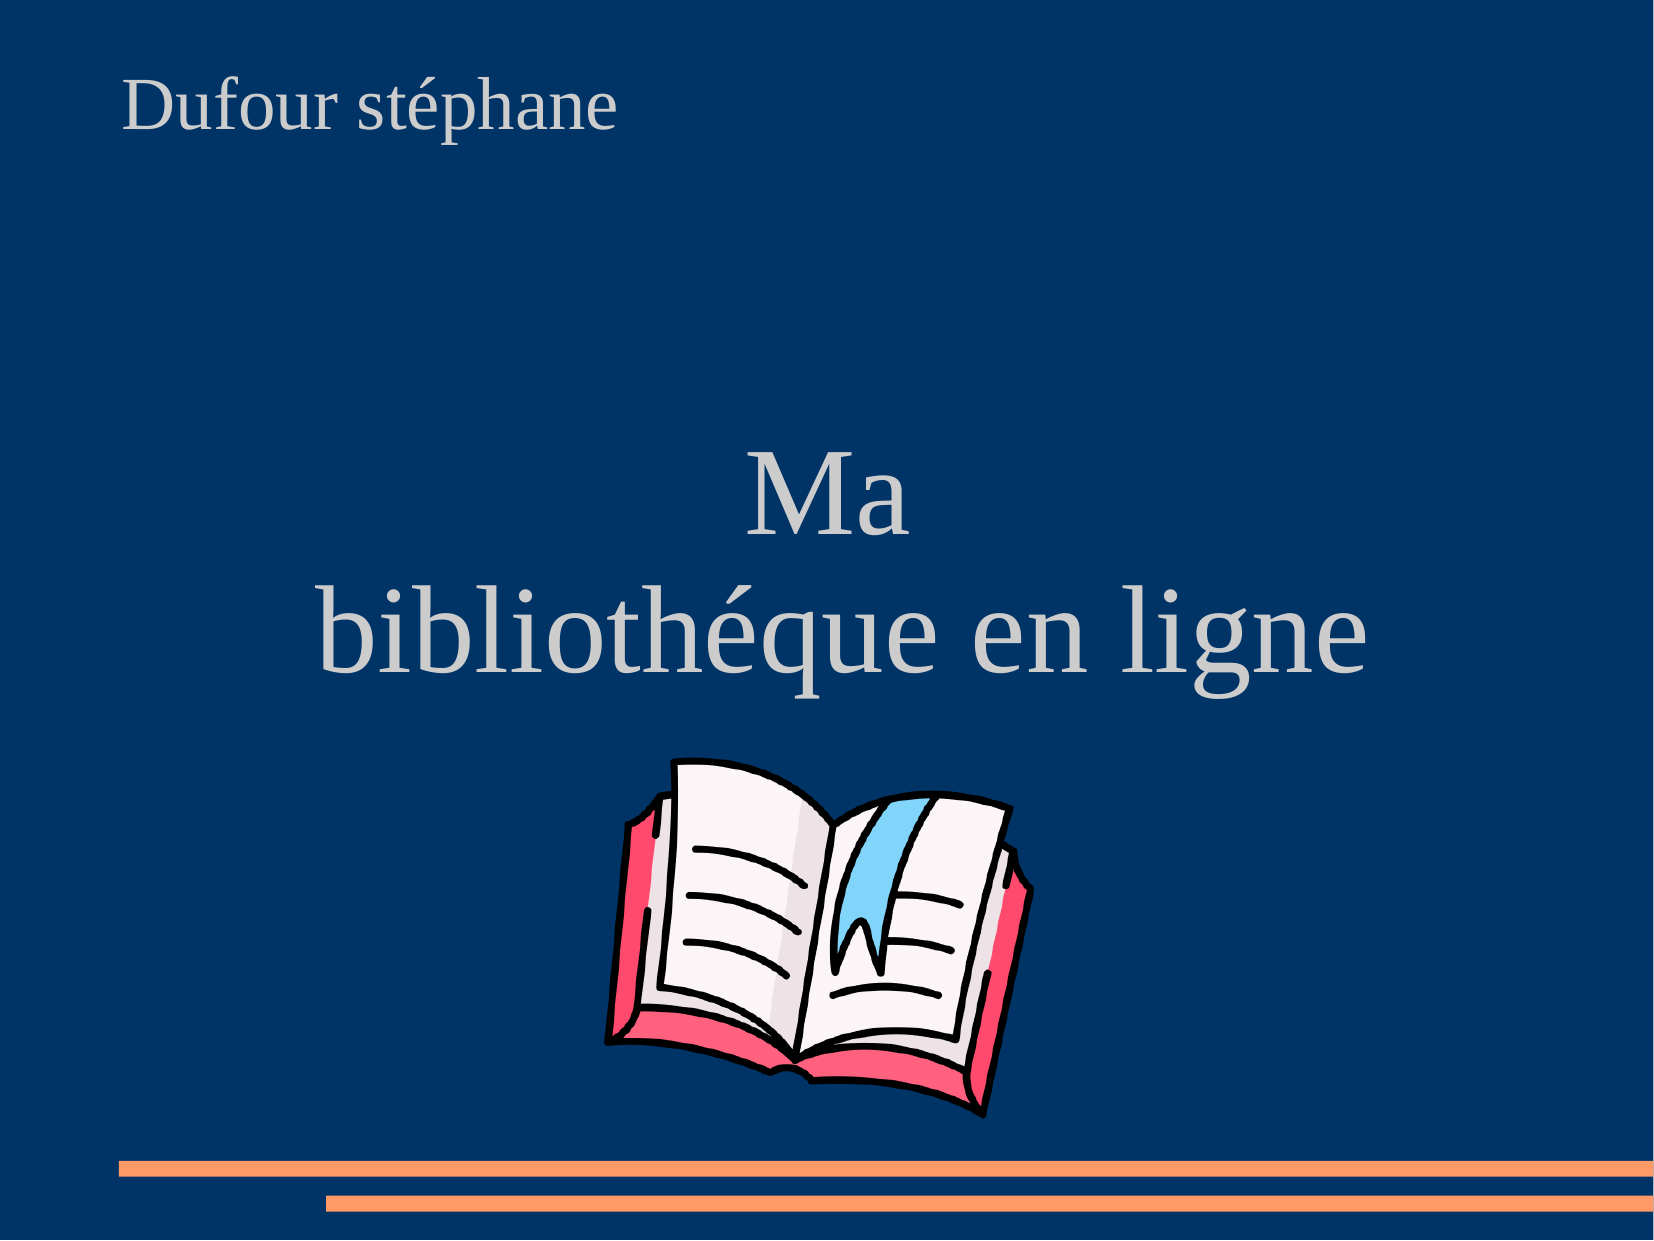

# Dufour stéphane
Ma
 bibliothéque en ligne